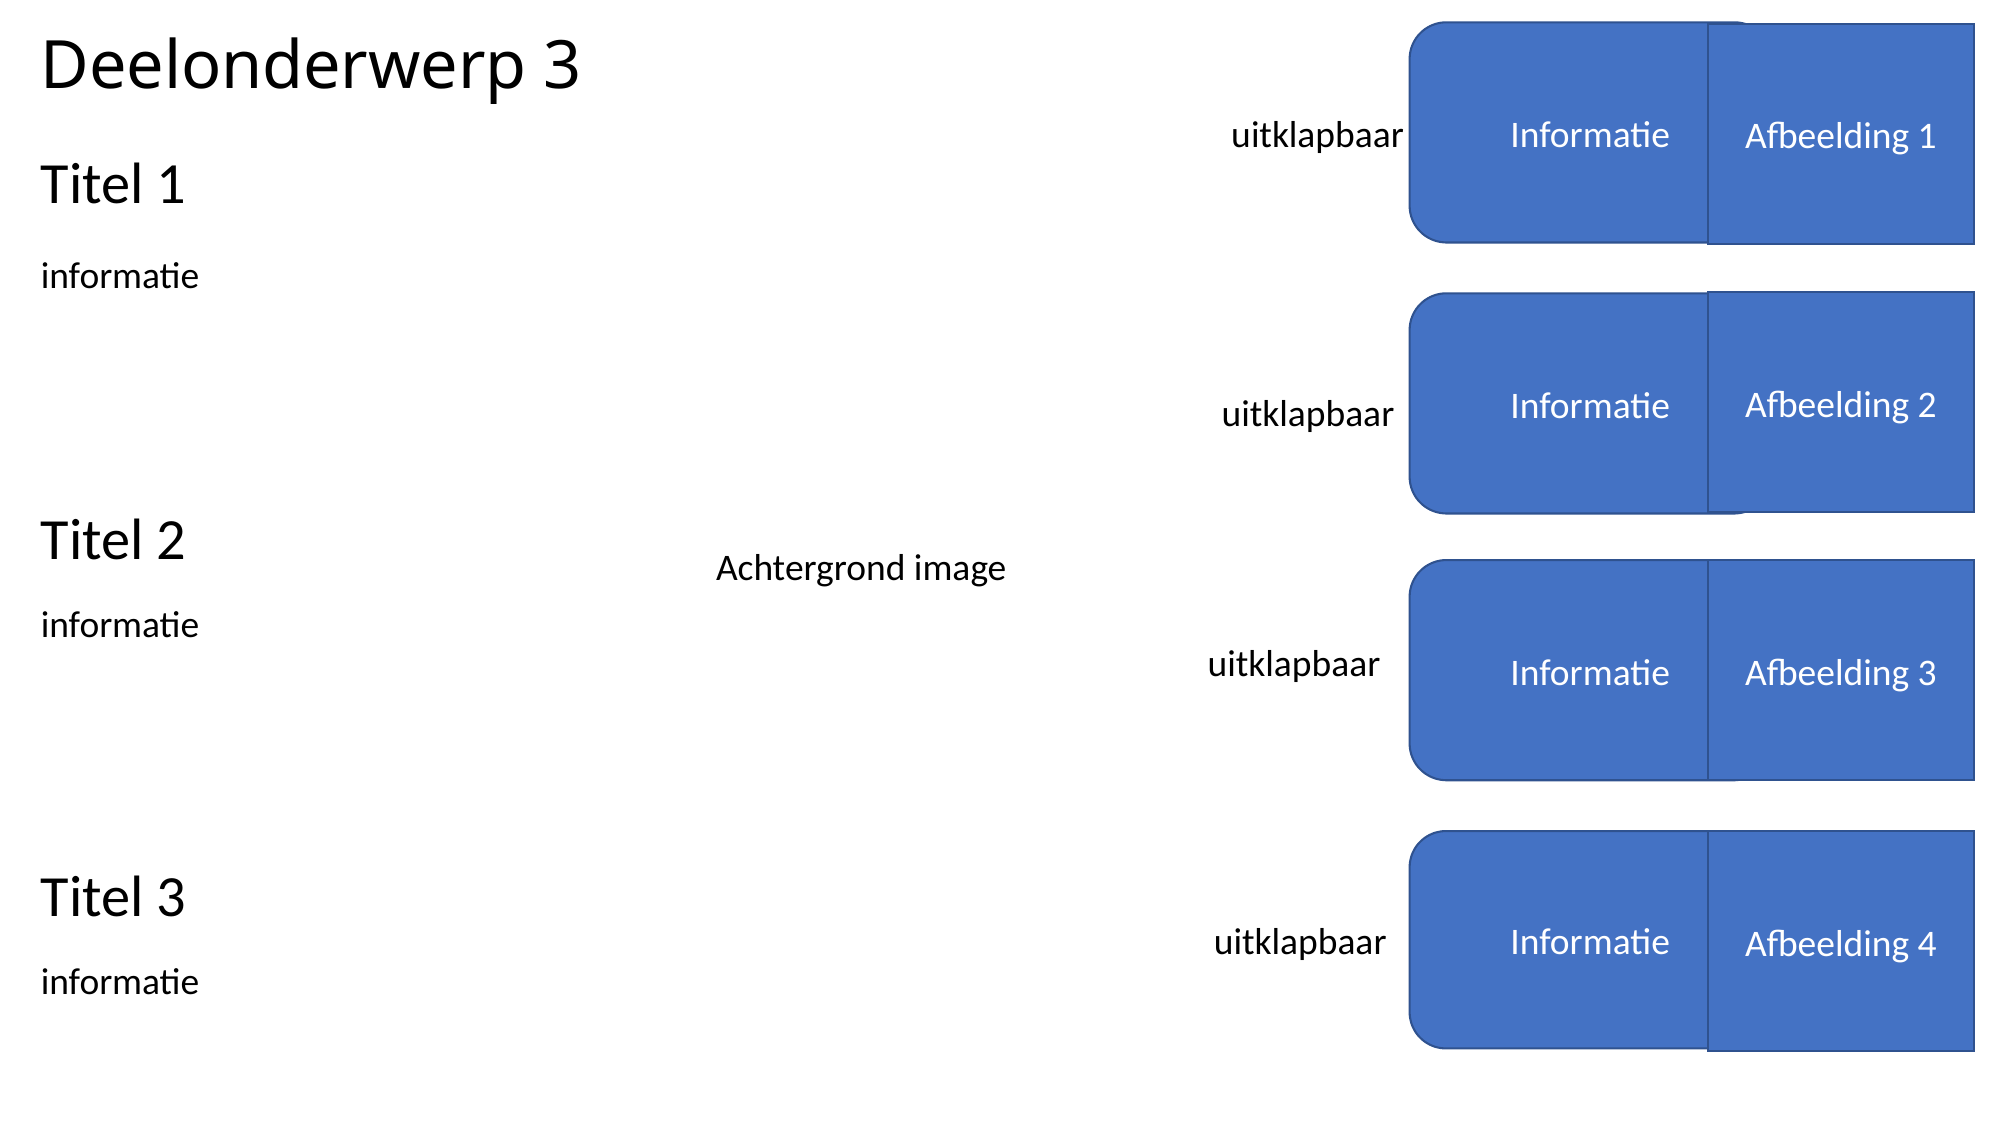

Informatie
# Deelonderwerp 3
Afbeelding 1
uitklapbaar
Titel 1
informatie
Afbeelding 2
Informatie
uitklapbaar
Titel 2
Achtergrond image
Informatie
Afbeelding 3
informatie
uitklapbaar
Informatie
Afbeelding 4
Titel 3
uitklapbaar
informatie